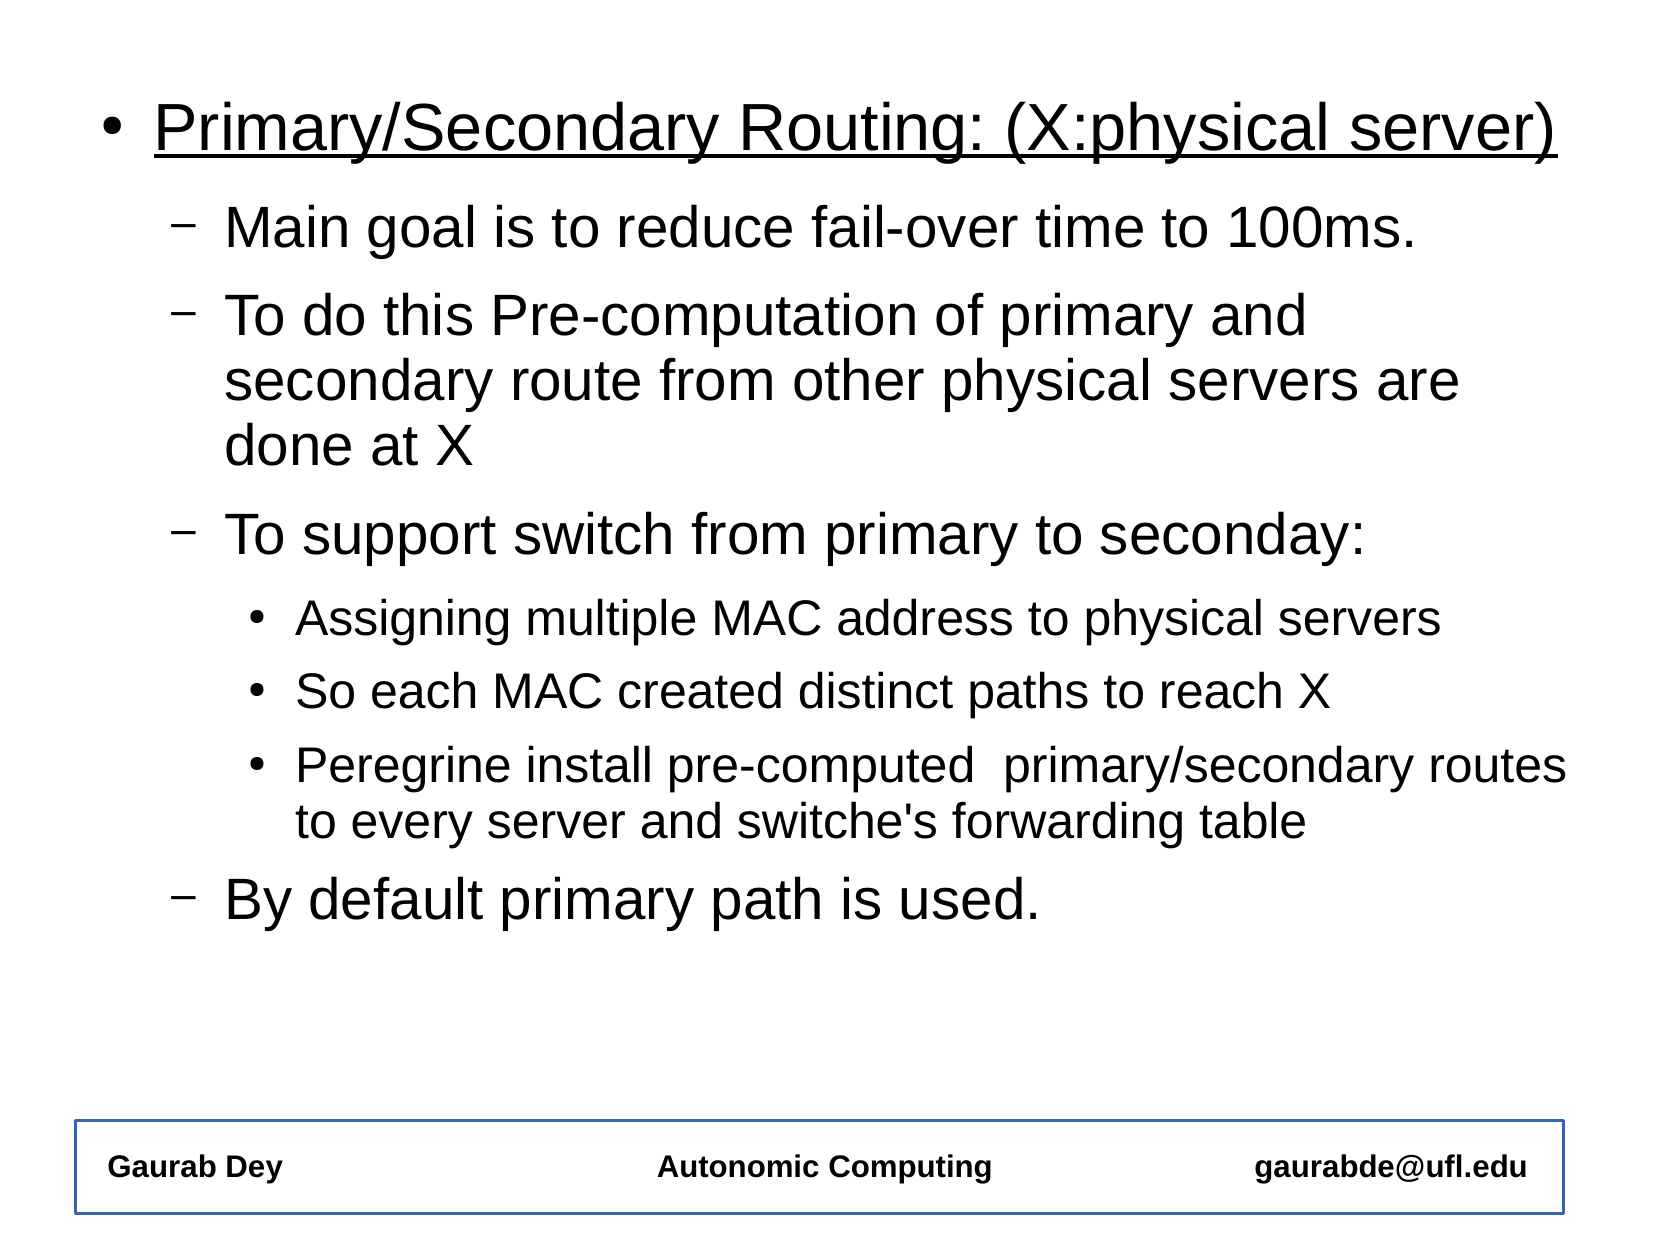

# Primary/Secondary Routing: (X:physical server)
Main goal is to reduce fail-over time to 100ms.
To do this Pre-computation of primary and secondary route from other physical servers are done at X
To support switch from primary to seconday:
Assigning multiple MAC address to physical servers
So each MAC created distinct paths to reach X
Peregrine install pre-computed primary/secondary routes to every server and switche's forwarding table
By default primary path is used.
Gaurab Dey Autonomic Computing gaurabde@ufl.edu